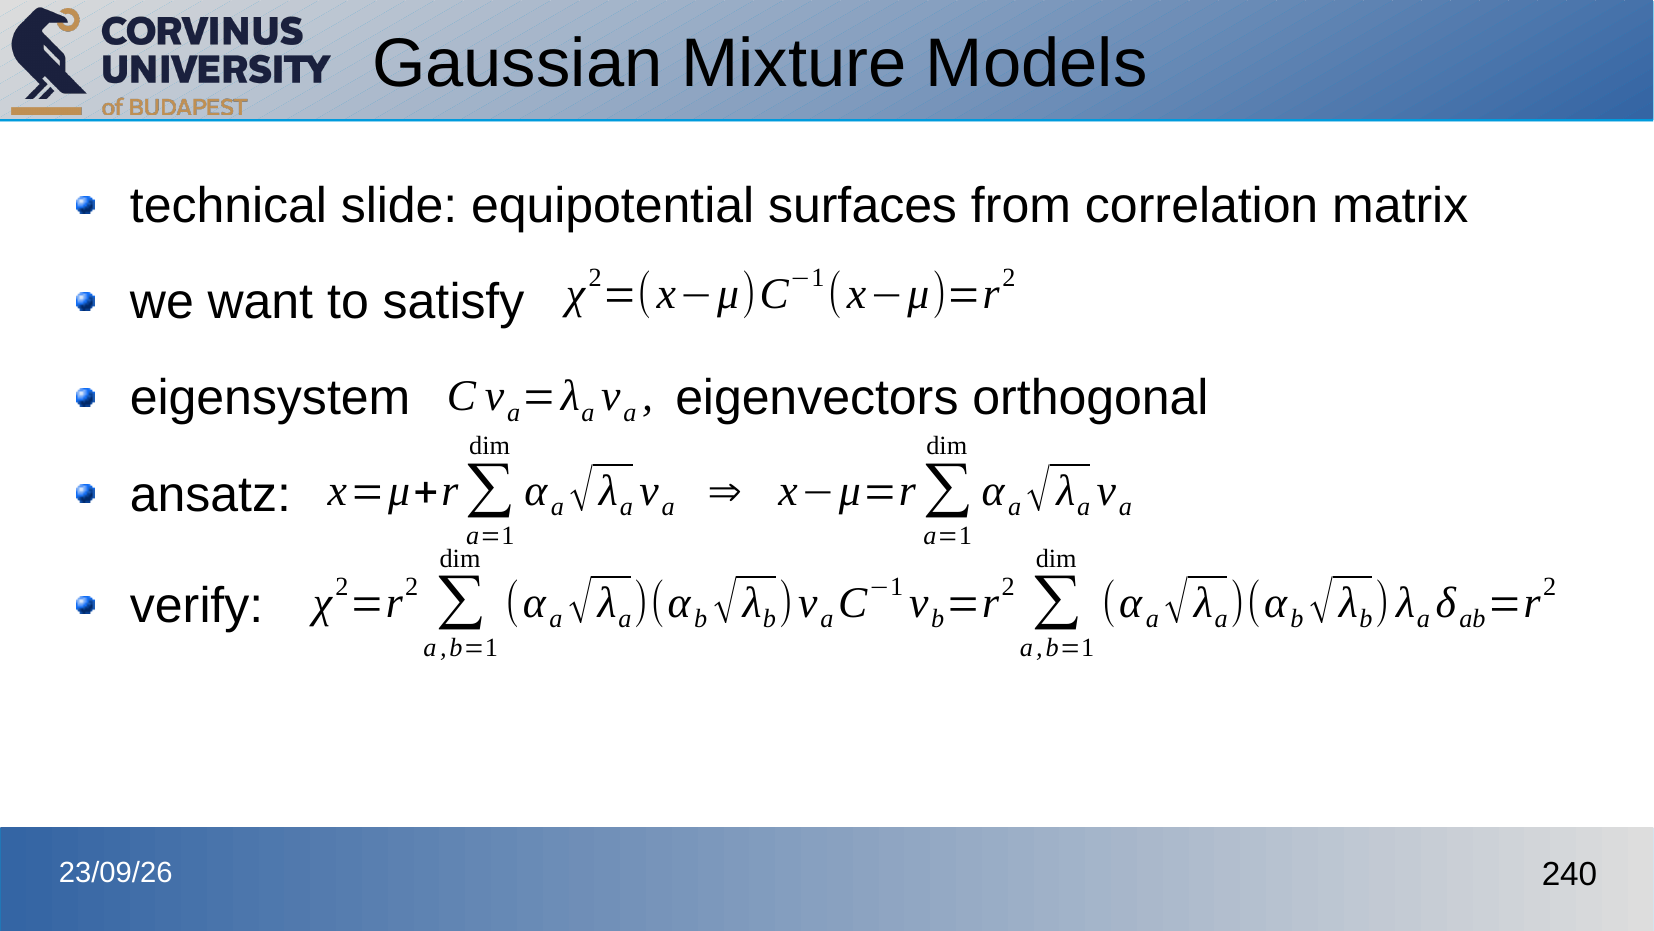

# Gaussian Mixture Models
technical slide: equipotential surfaces from correlation matrix
we want to satisfy
eigensystem eigenvectors orthogonal
ansatz:
verify: